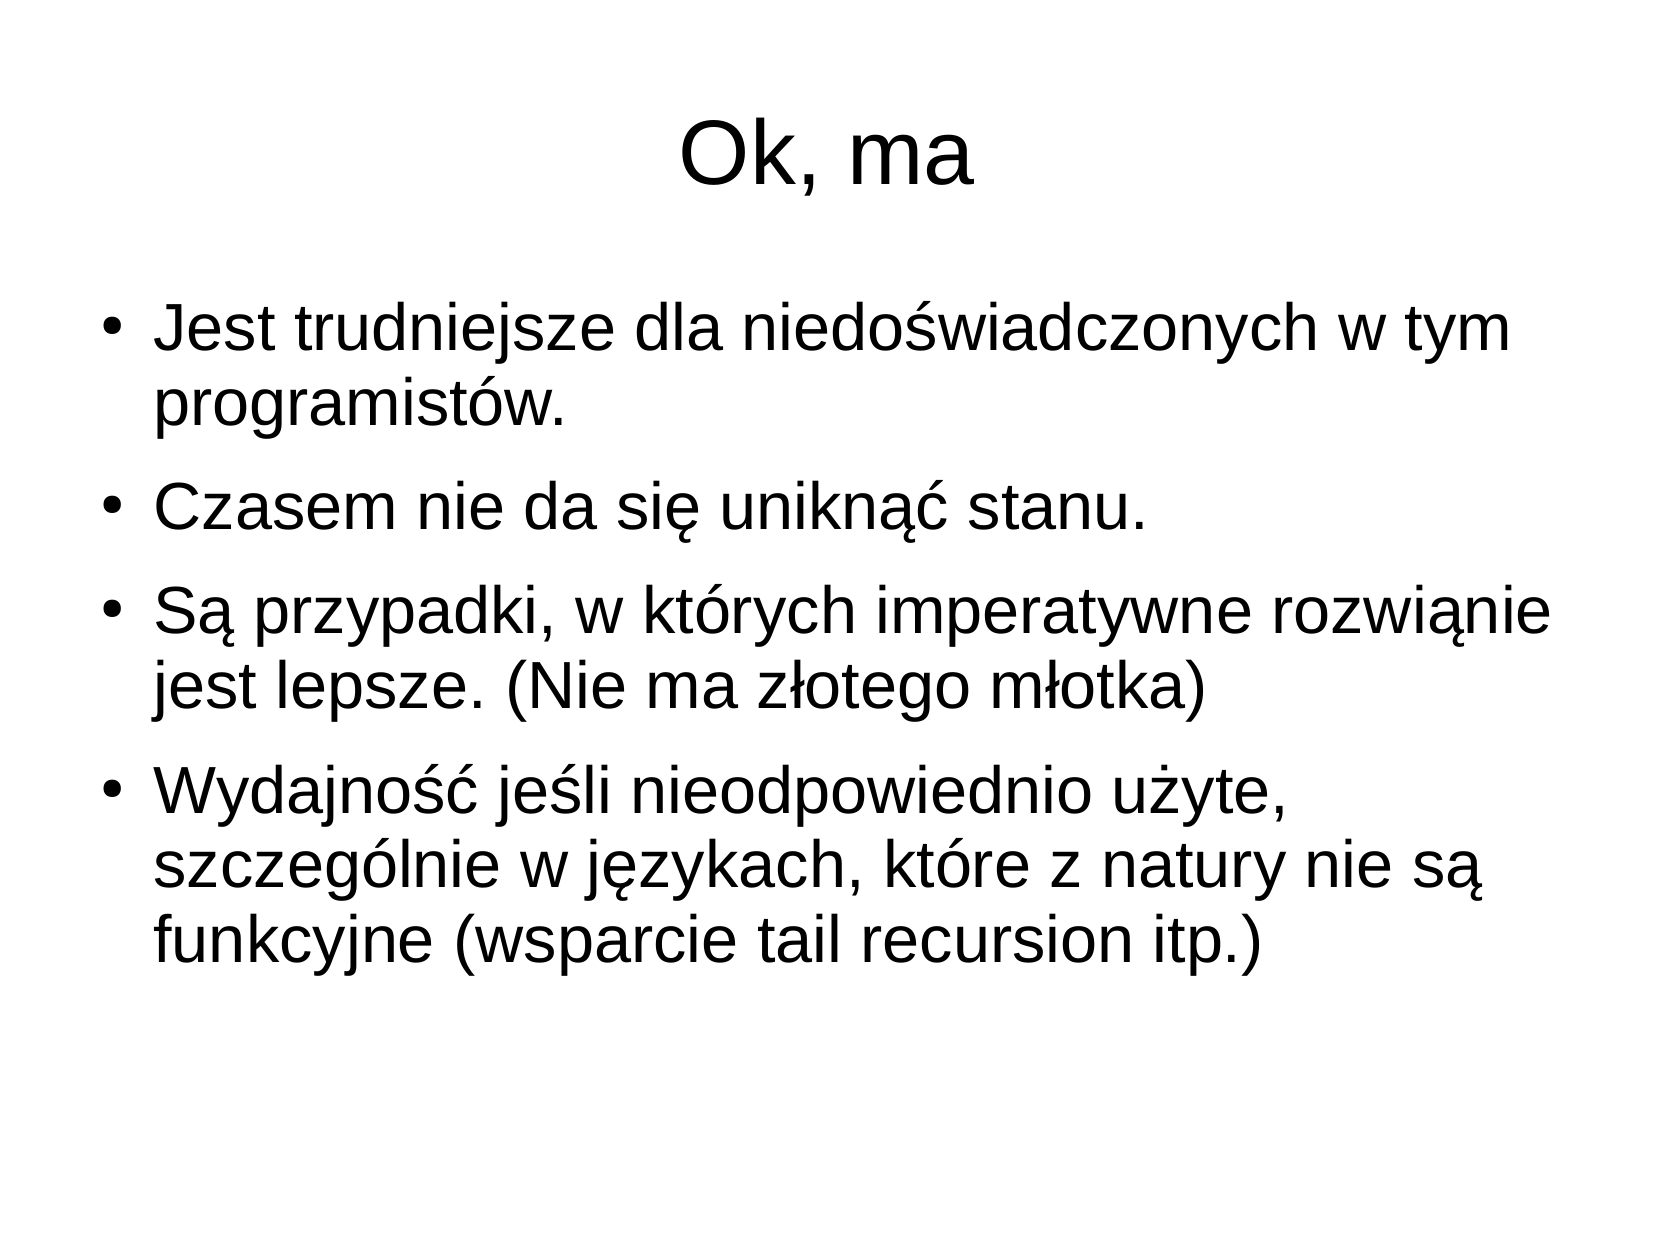

# Ok, ma
Jest trudniejsze dla niedoświadczonych w tym programistów.
Czasem nie da się uniknąć stanu.
Są przypadki, w których imperatywne rozwiąnie jest lepsze. (Nie ma złotego młotka)
Wydajność jeśli nieodpowiednio użyte, szczególnie w językach, które z natury nie są funkcyjne (wsparcie tail recursion itp.)